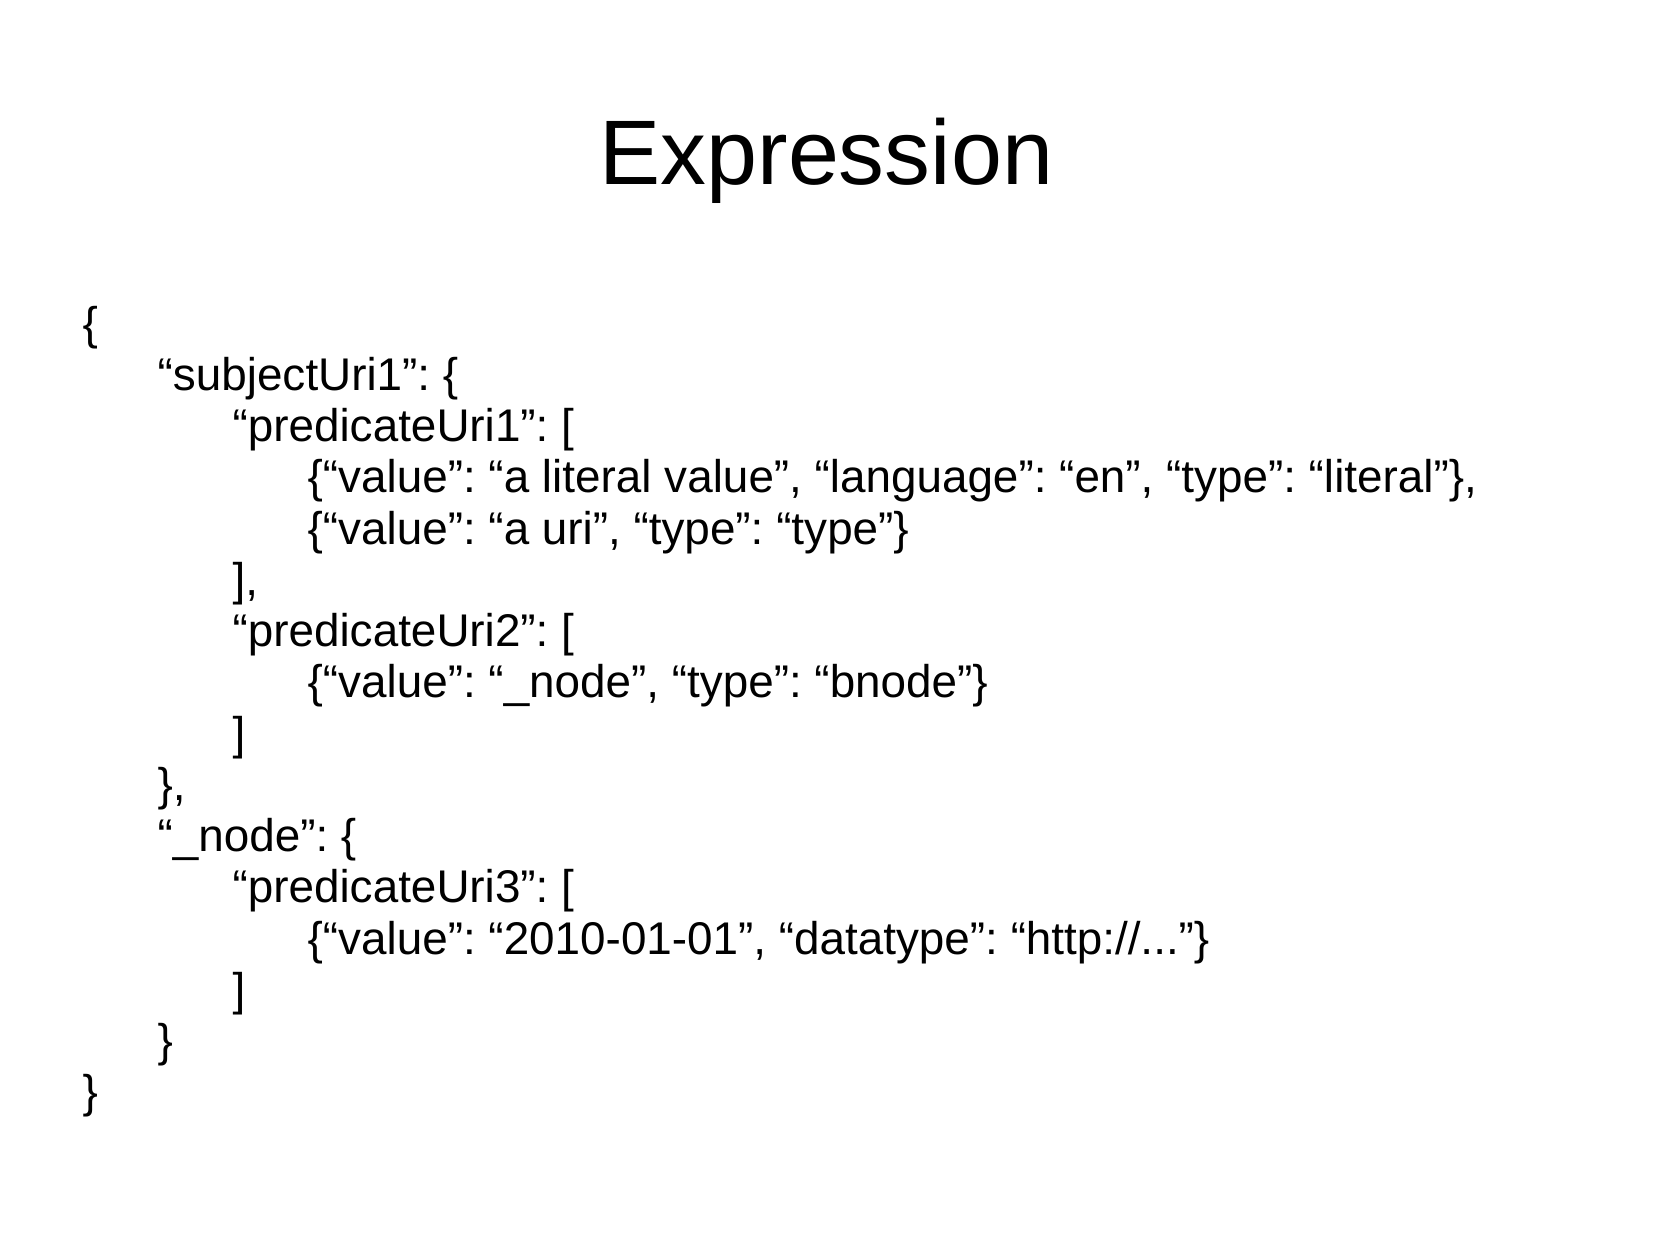

# Expression
{
	“subjectUri1”: {
		“predicateUri1”: [
			{“value”: “a literal value”, “language”: “en”, “type”: “literal”},
			{“value”: “a uri”, “type”: “type”}
		],
		“predicateUri2”: [
			{“value”: “_node”, “type”: “bnode”}
		]
	},
	“_node”: {
		“predicateUri3”: [
			{“value”: “2010-01-01”, “datatype”: “http://...”}
		]
	}
}